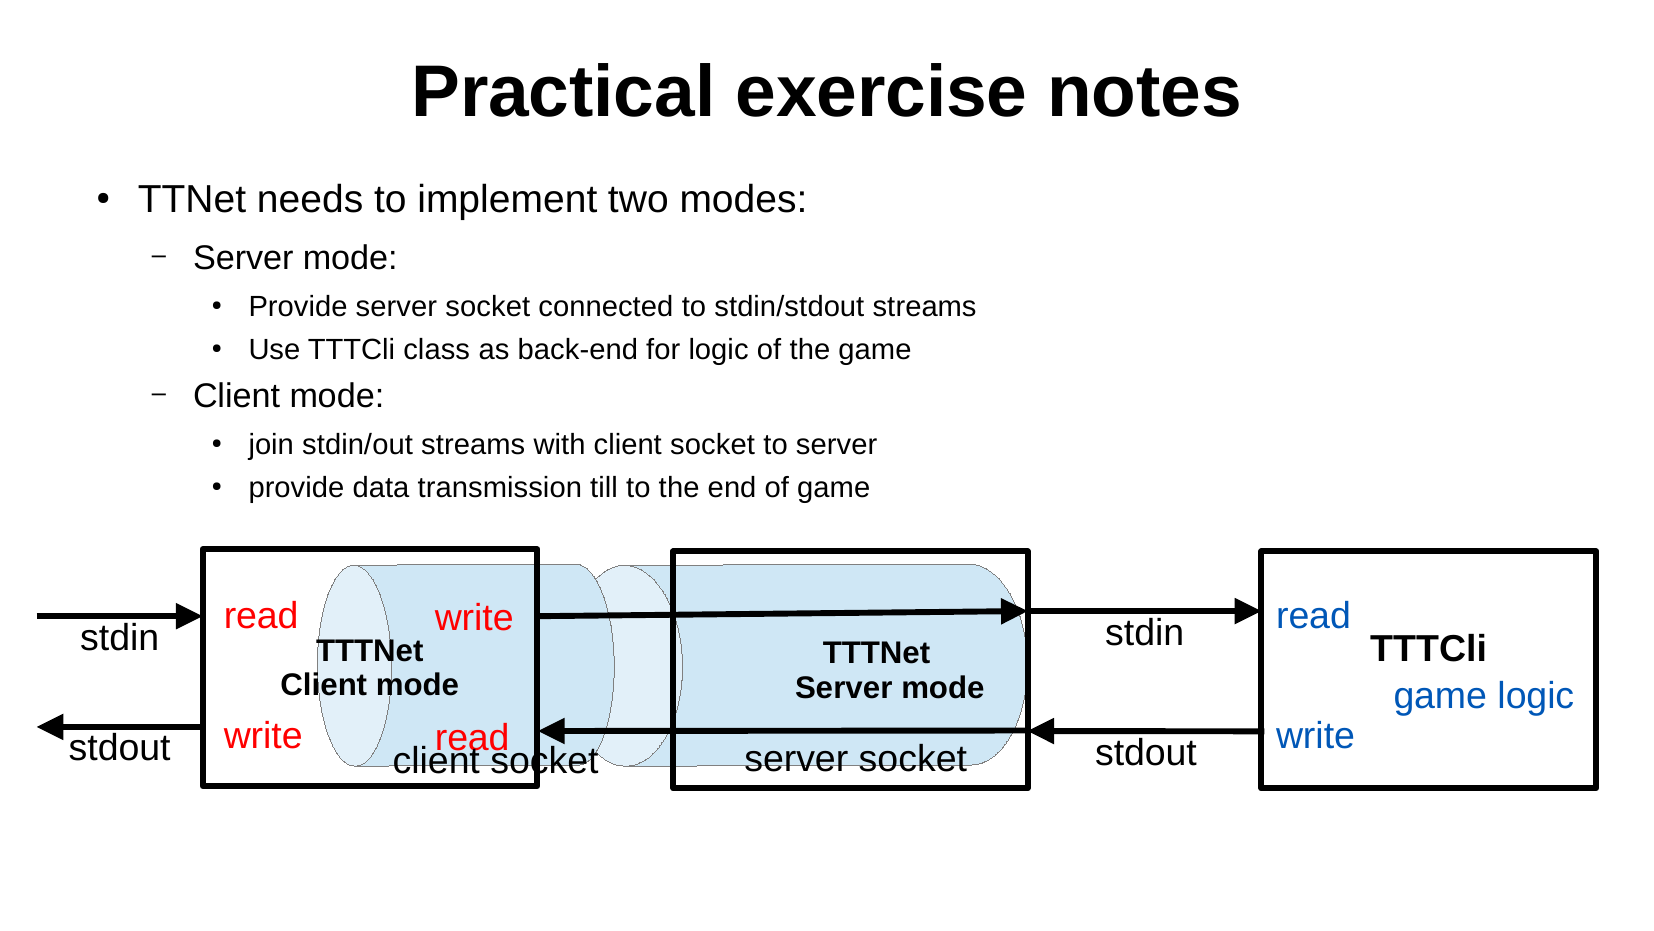

# Practical exercise notes
TTNet needs to implement two modes:
Server mode:
Provide server socket connected to stdin/stdout streams
Use TTTCli class as back-end for logic of the game
Client mode:
join stdin/out streams with client socket to server
provide data transmission till to the end of game
TTTNet
Client mode
 TTTNet
 Server mode
TTTCli
read
read
write
stdin
stdin
game logic
write
write
read
stdout
server socket
stdout
client socket